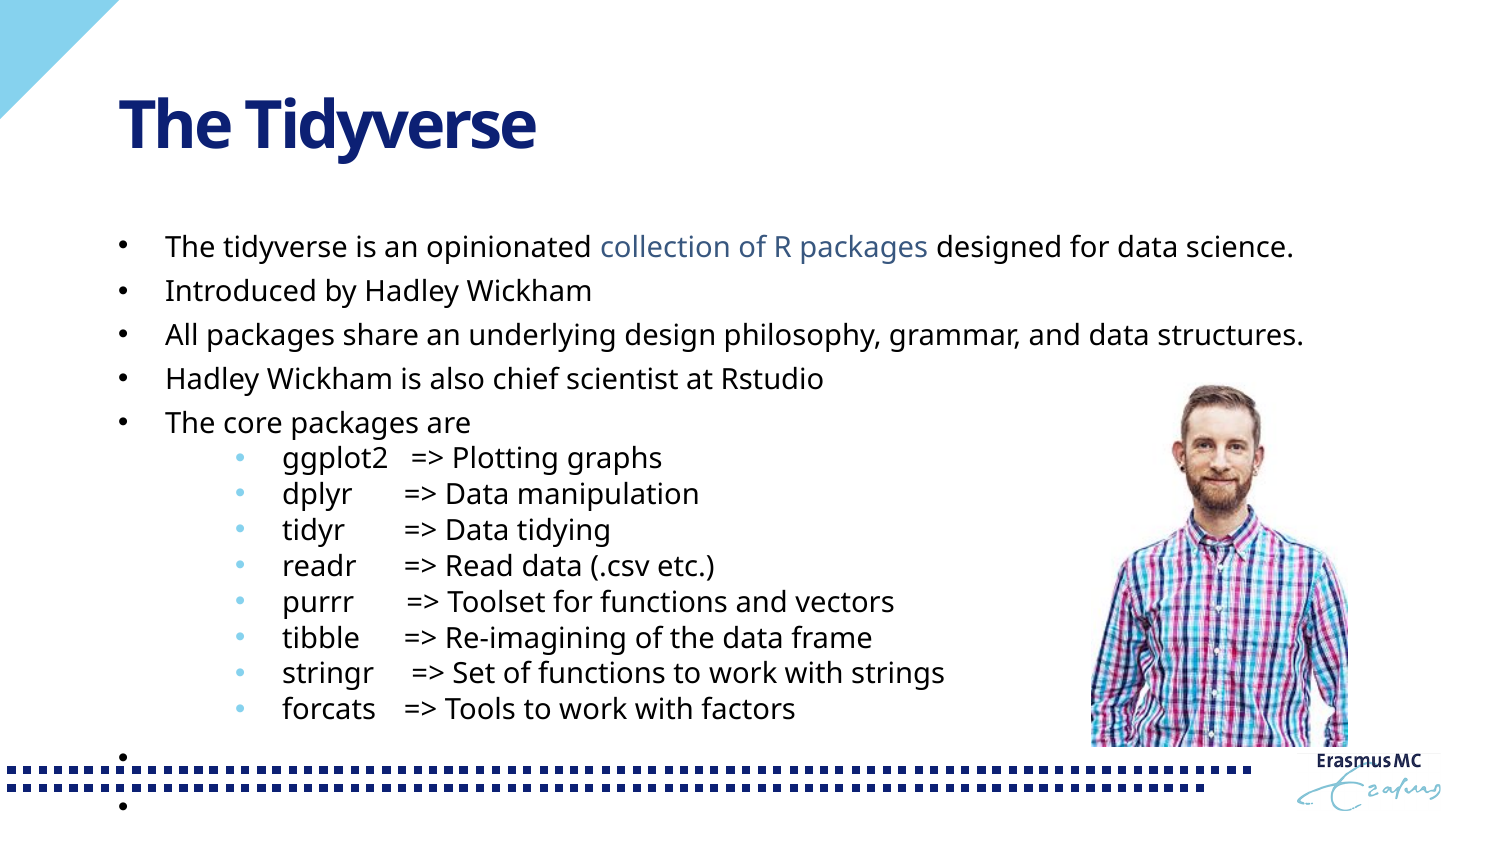

# The Tidyverse
The tidyverse is an opinionated collection of R packages designed for data science.
Introduced by Hadley Wickham
All packages share an underlying design philosophy, grammar, and data structures.
Hadley Wickham is also chief scientist at Rstudio
The core packages are
ggplot2 => Plotting graphs
dplyr	=> Data manipulation
tidyr	=> Data tidying
readr	=> Read data (.csv etc.)
purrr => Toolset for functions and vectors
tibble	=> Re-imagining of the data frame
stringr => Set of functions to work with strings
forcats	=> Tools to work with factors